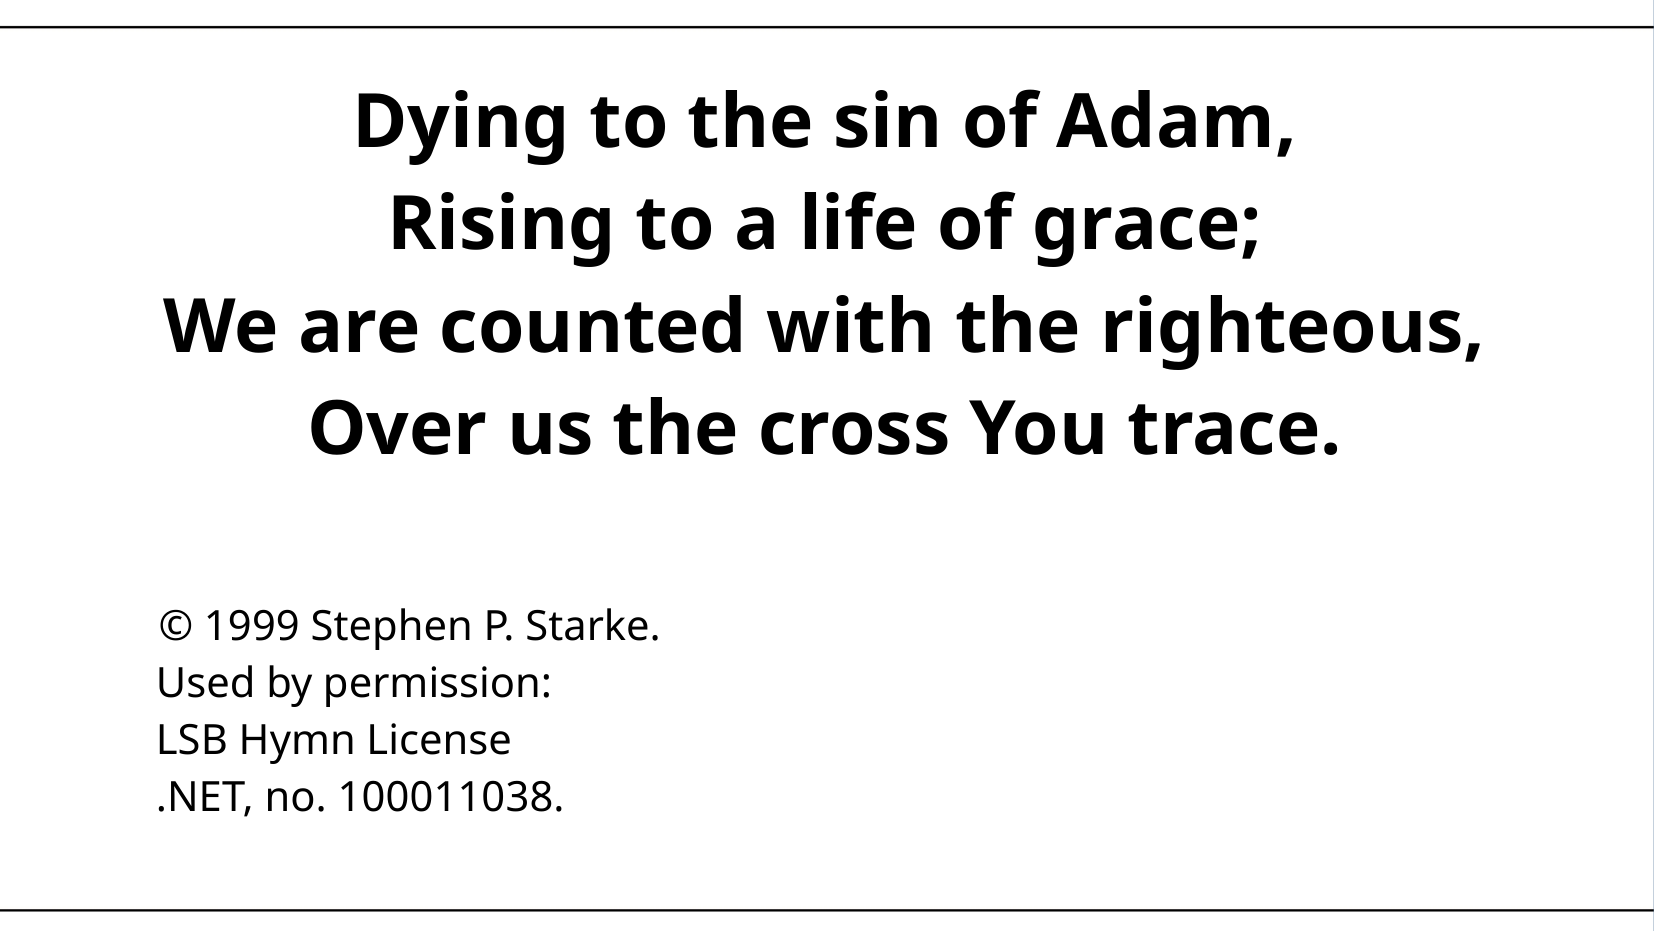

Dying to the sin of Adam,
Rising to a life of grace;
We are counted with the righteous,
Over us the cross You trace.
 © 1999 Stephen P. Starke.
 Used by permission:
 LSB Hymn License
 .NET, no. 100011038.